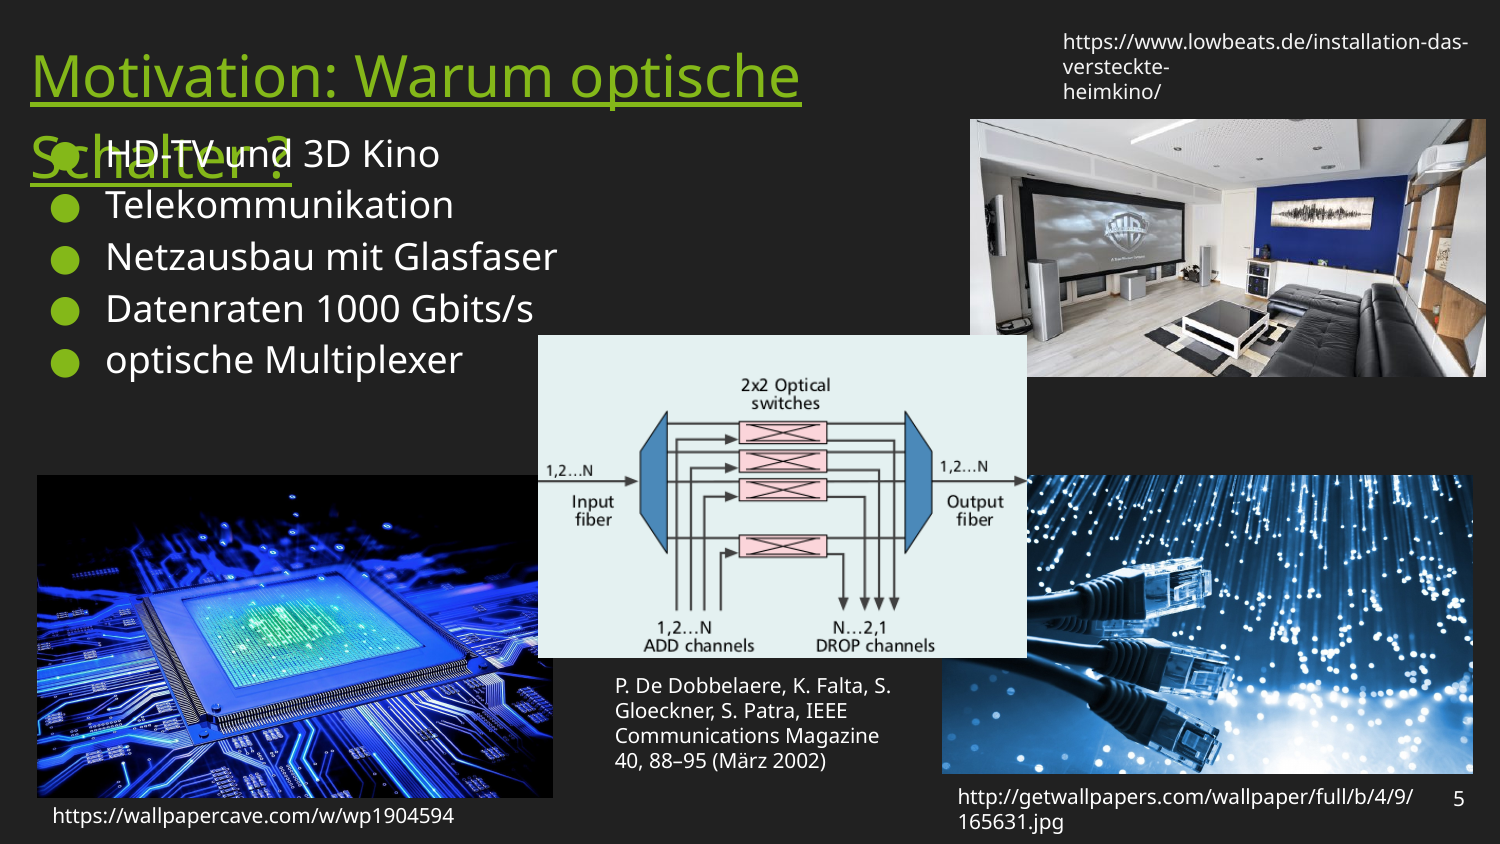

# Motivation: Warum optische Schalter ?
https://www.lowbeats.de/installation-das-versteckte-
heimkino/
HD-TV und 3D Kino
Telekommunikation
Netzausbau mit Glasfaser
Datenraten 1000 Gbits/s
optische Multiplexer
P. De Dobbelaere, K. Falta, S. Gloeckner, S. Patra, IEEE Communications Magazine
40, 88–95 (März 2002)
http://getwallpapers.com/wallpaper/full/b/4/9/
165631.jpg
https://wallpapercave.com/w/wp1904594